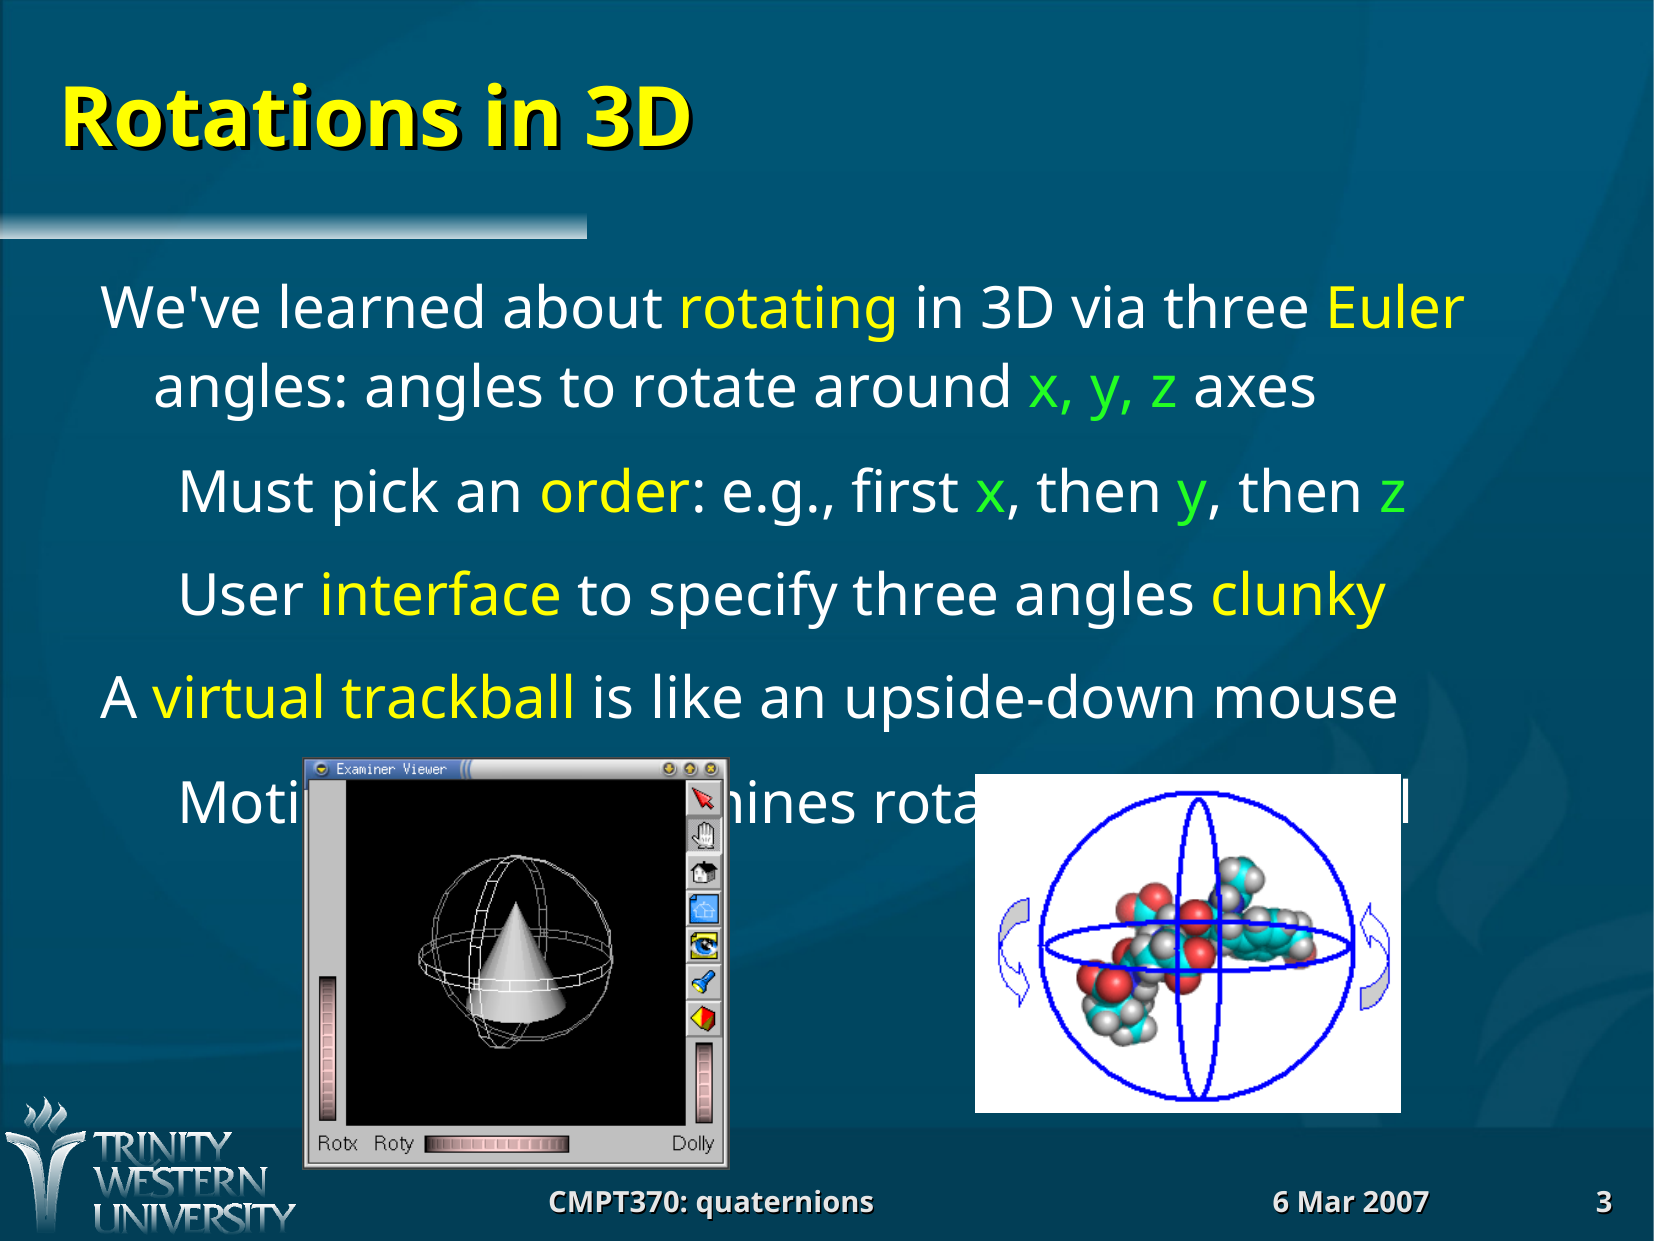

# Rotations in 3D
We've learned about rotating in 3D via three Euler angles: angles to rotate around x, y, z axes
Must pick an order: e.g., first x, then y, then z
User interface to specify three angles clunky
A virtual trackball is like an upside-down mouse
Motion in 2D determines rotation of trackball
CMPT370: quaternions
6 Mar 2007
3